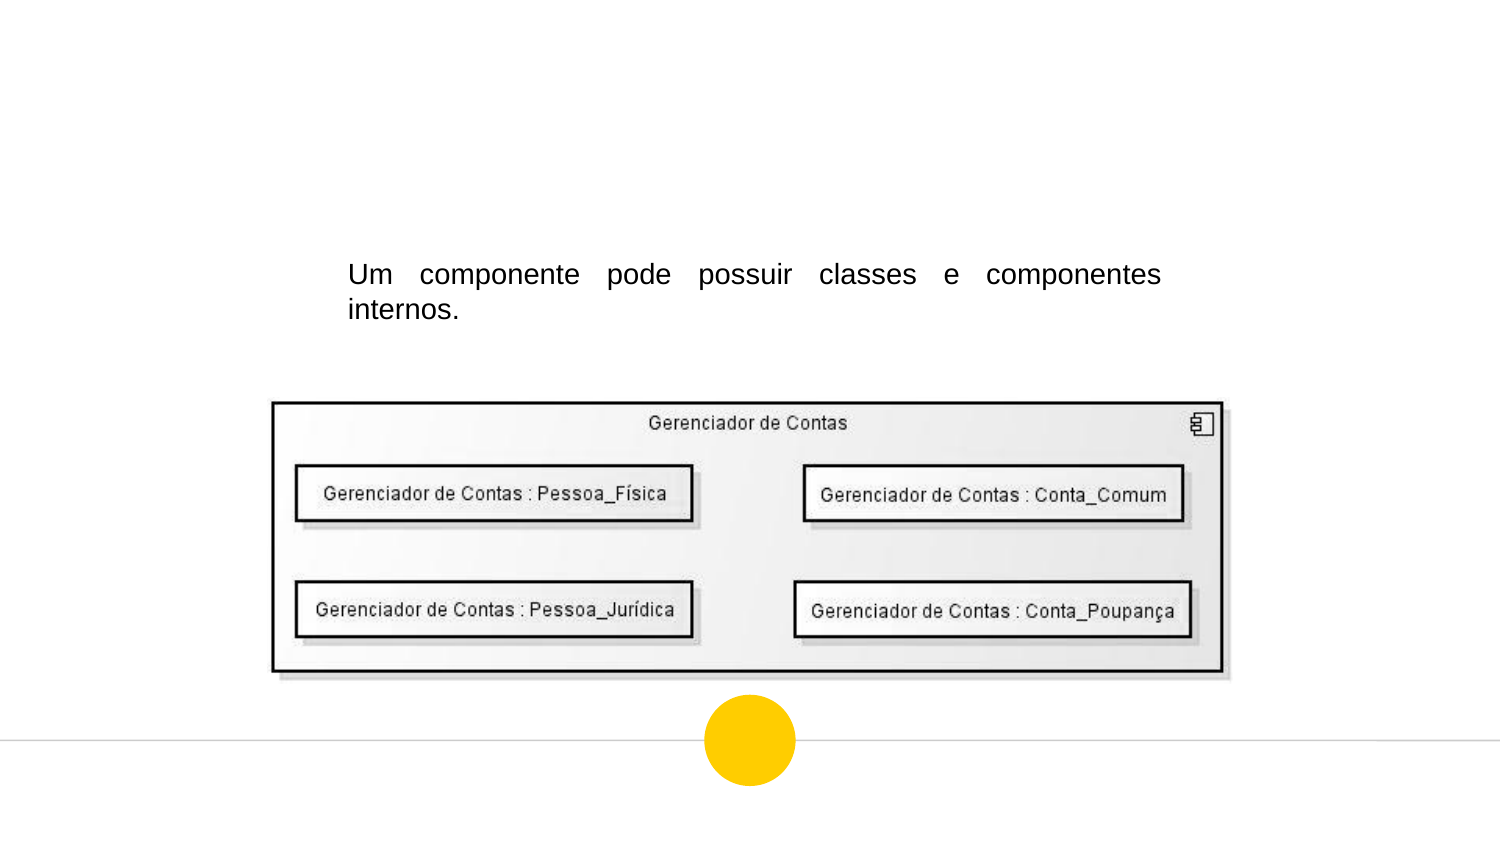

Um componente pode possuir classes e componentes internos.